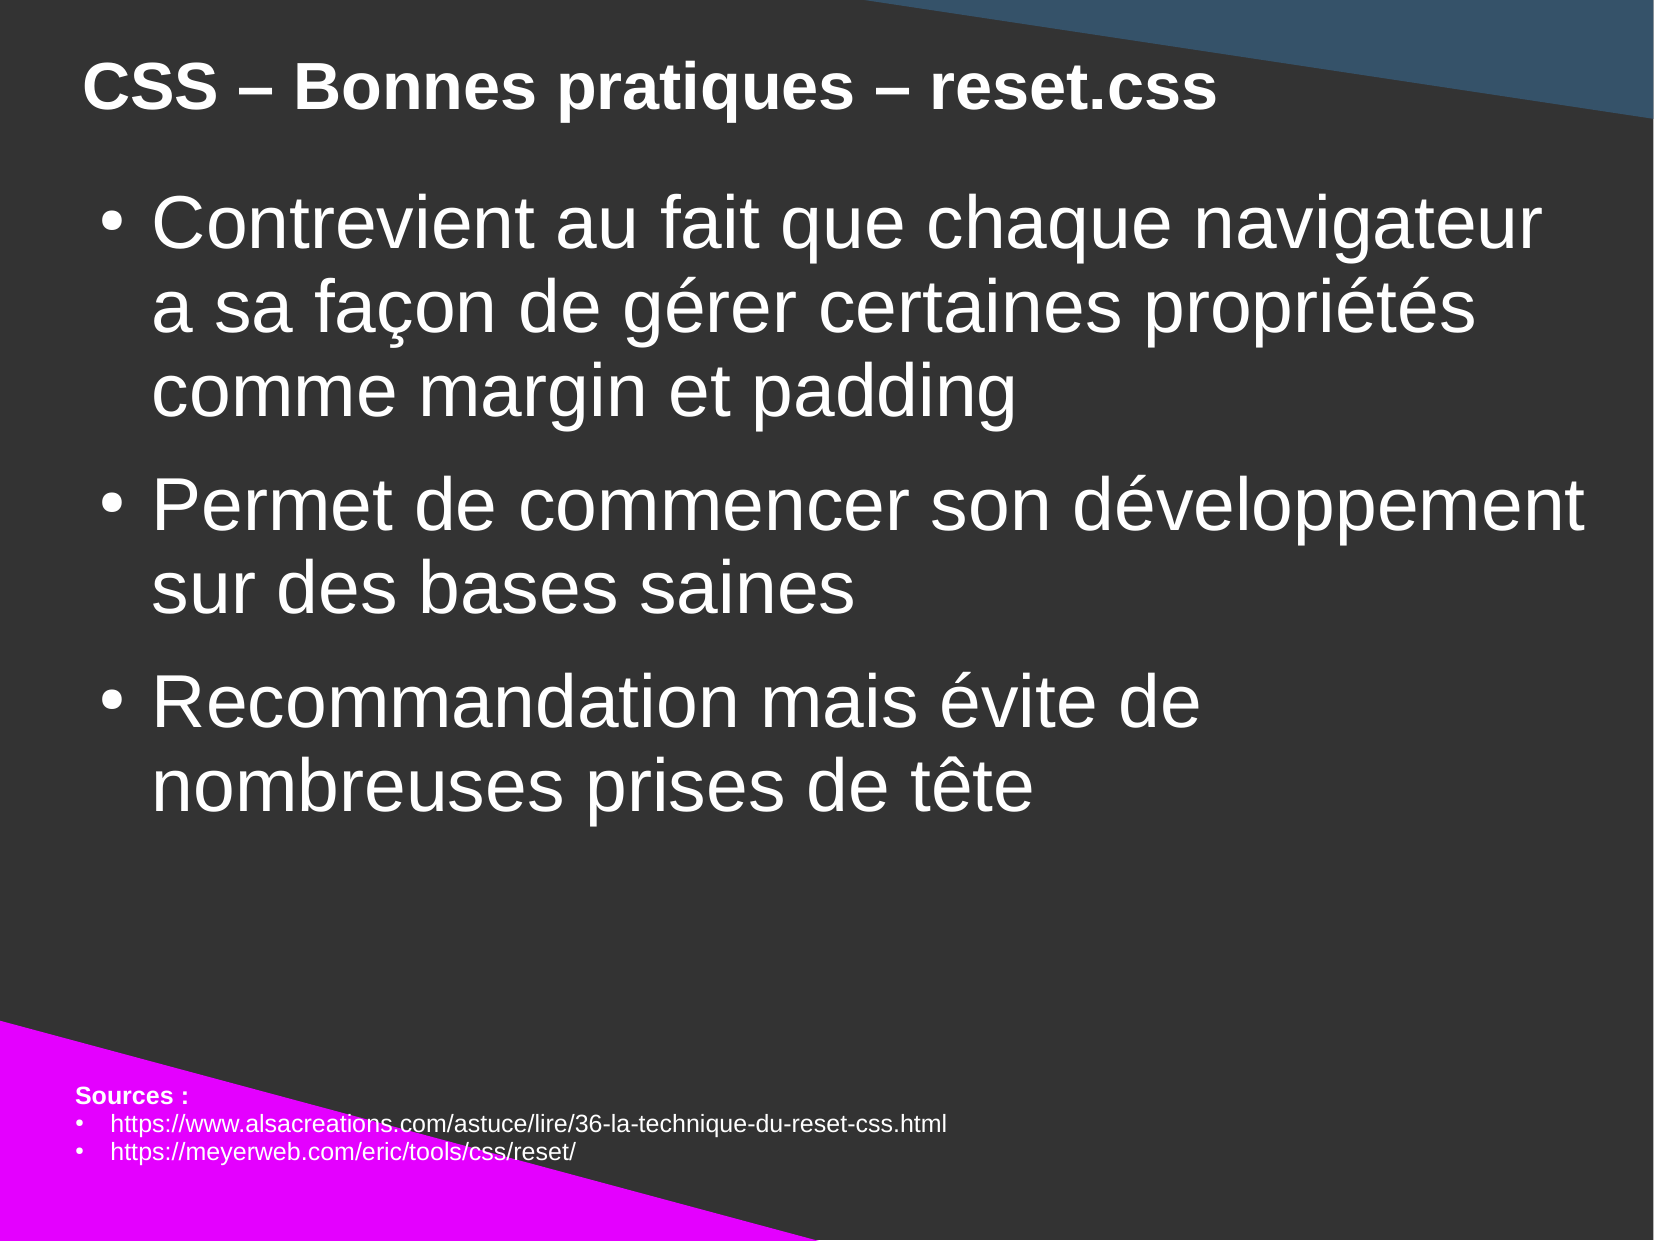

# CSS – Bonnes pratiques – reset.css
Contrevient au fait que chaque navigateur a sa façon de gérer certaines propriétés comme margin et padding
Permet de commencer son développement sur des bases saines
Recommandation mais évite de nombreuses prises de tête
Sources :
https://www.alsacreations.com/astuce/lire/36-la-technique-du-reset-css.html
https://meyerweb.com/eric/tools/css/reset/